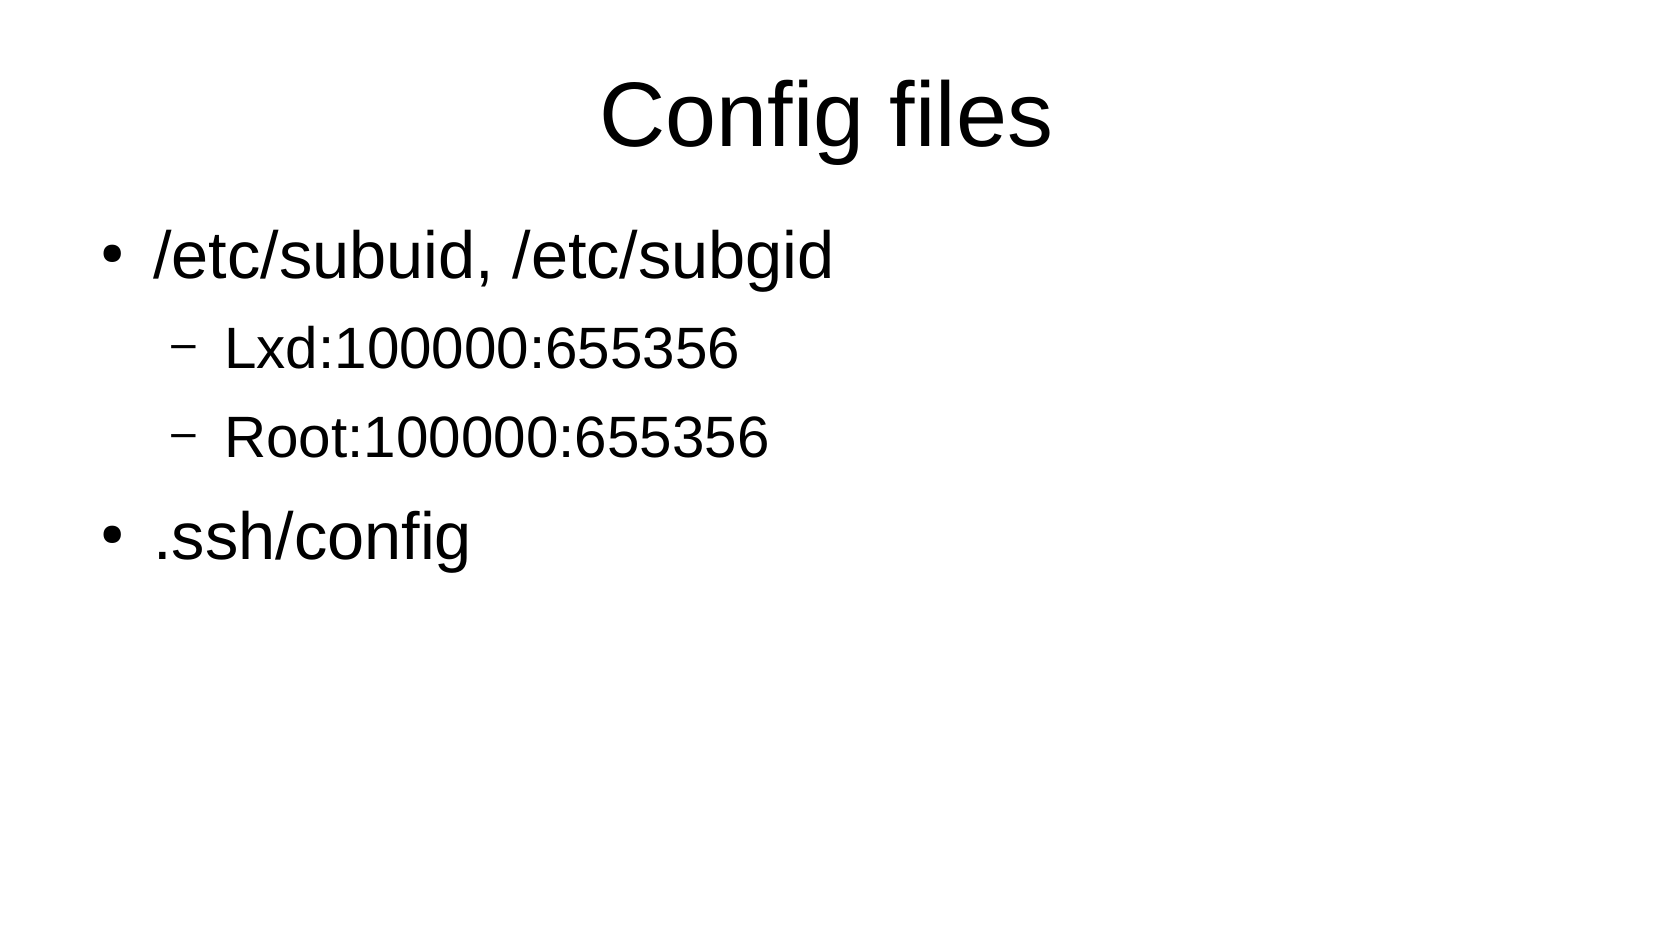

# Config files
/etc/subuid, /etc/subgid
Lxd:100000:655356
Root:100000:655356
.ssh/config